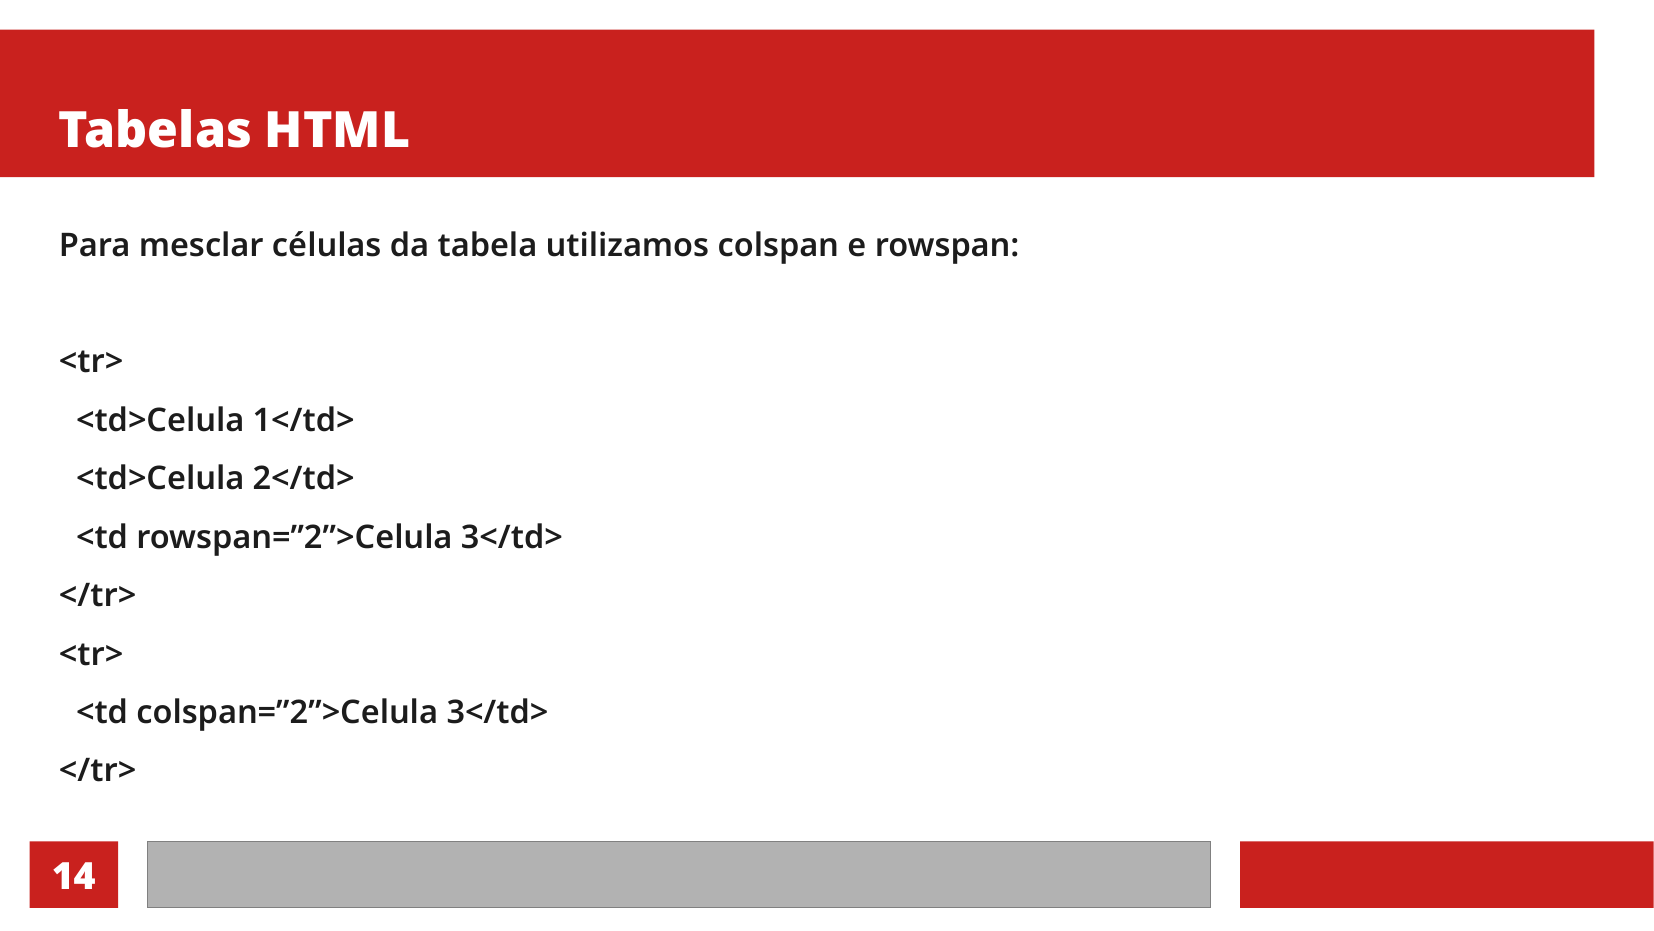

# Tabelas HTML
Para mesclar células da tabela utilizamos colspan e rowspan:
<tr>
 <td>Celula 1</td>
 <td>Celula 2</td>
 <td rowspan=”2”>Celula 3</td>
</tr>
<tr>
 <td colspan=”2”>Celula 3</td>
</tr>
14